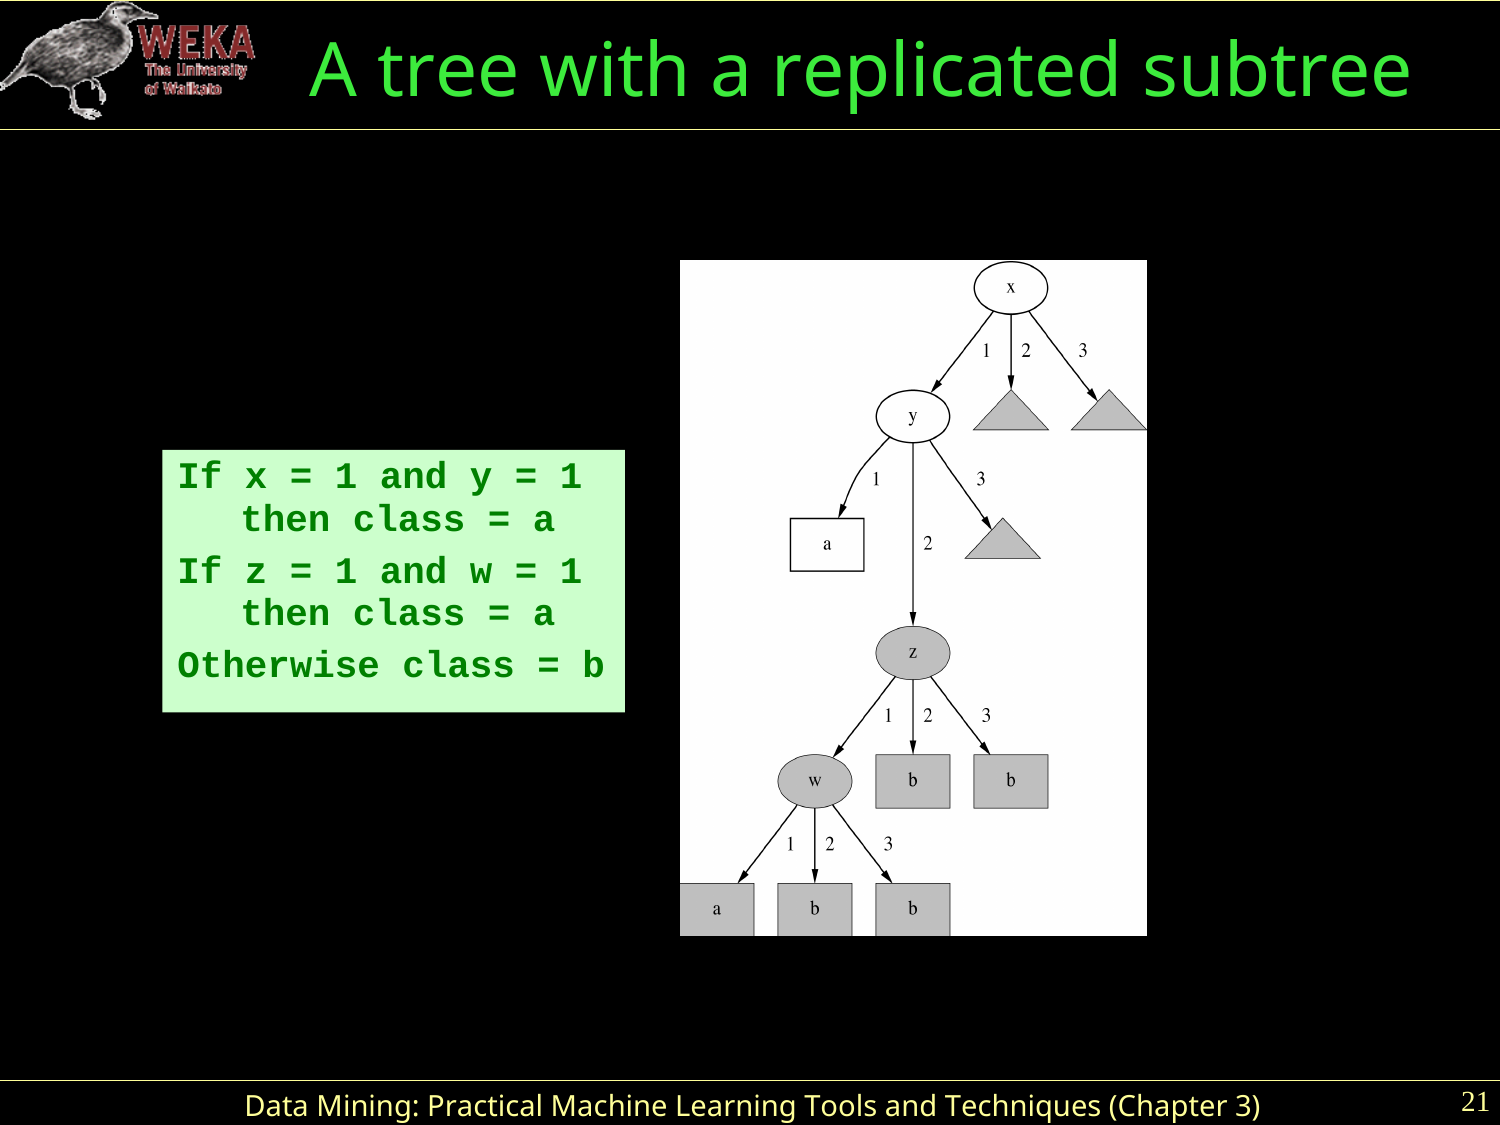

# A tree with a replicated subtree
If x = 1 and y = 1
then class = a
If z = 1 and w = 1
then class = a
Otherwise class = b
Data Mining: Practical Machine Learning Tools and Techniques (Chapter 3)
21